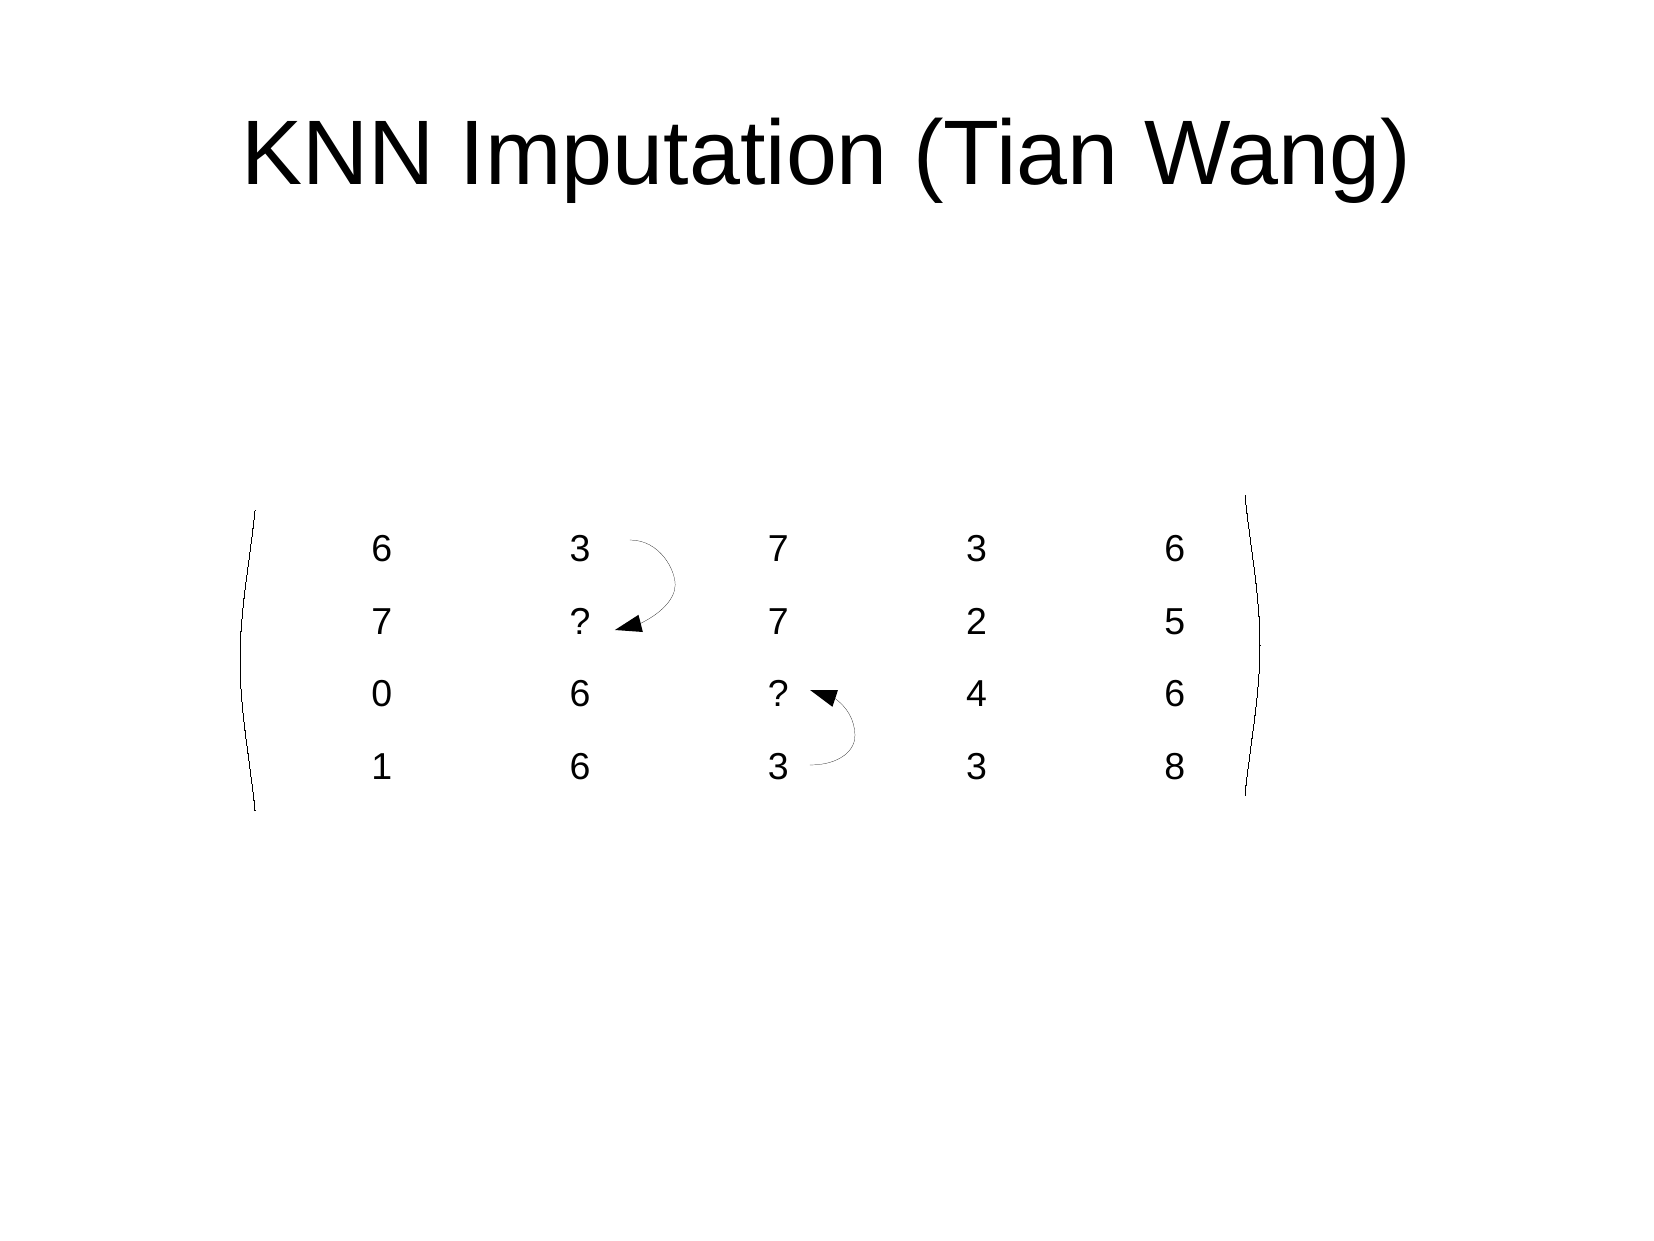

# KNN Imputation (Tian Wang)
| 6 | 3 | 7 | 3 | 6 |
| --- | --- | --- | --- | --- |
| 7 | ? | 7 | 2 | 5 |
| 0 | 6 | ? | 4 | 6 |
| 1 | 6 | 3 | 3 | 8 |